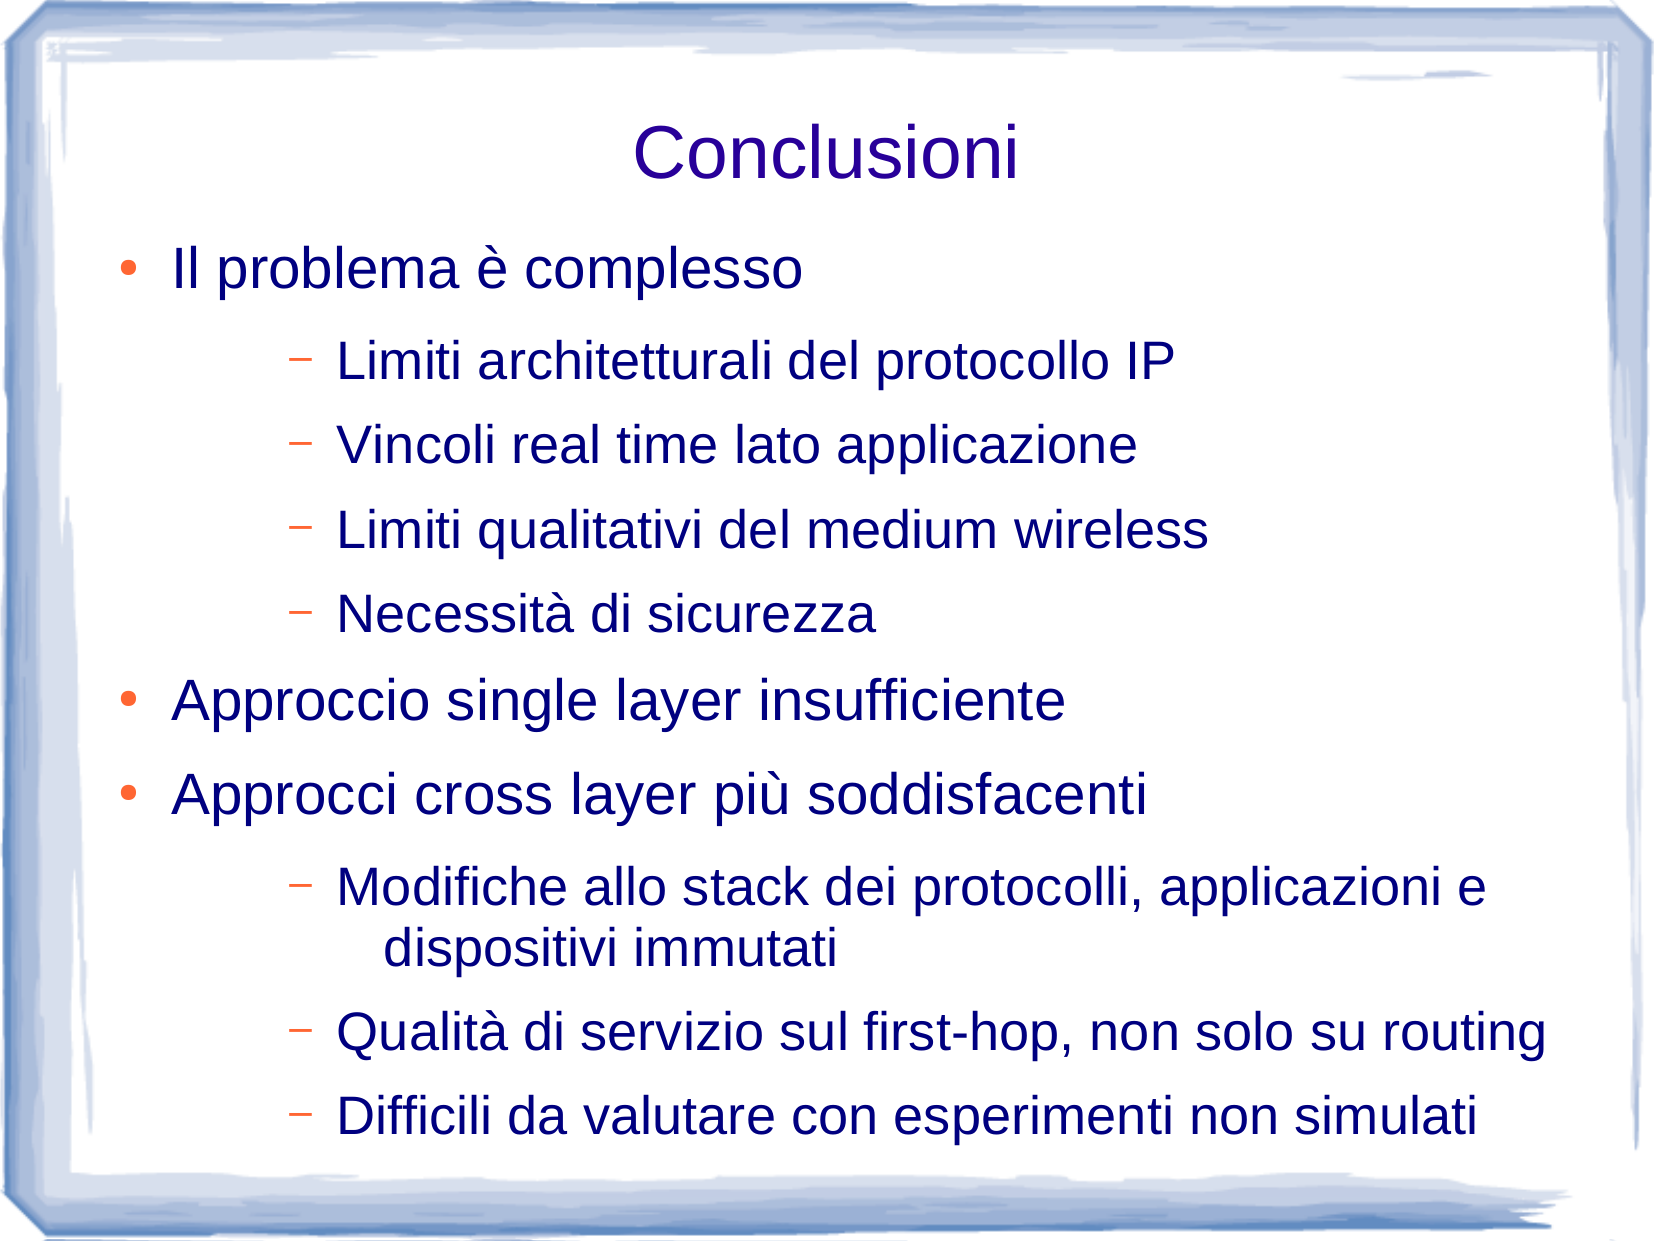

# Conclusioni
Il problema è complesso
Limiti architetturali del protocollo IP
Vincoli real time lato applicazione
Limiti qualitativi del medium wireless
Necessità di sicurezza
Approccio single layer insufficiente
Approcci cross layer più soddisfacenti
Modifiche allo stack dei protocolli, applicazioni e dispositivi immutati
Qualità di servizio sul first-hop, non solo su routing
Difficili da valutare con esperimenti non simulati